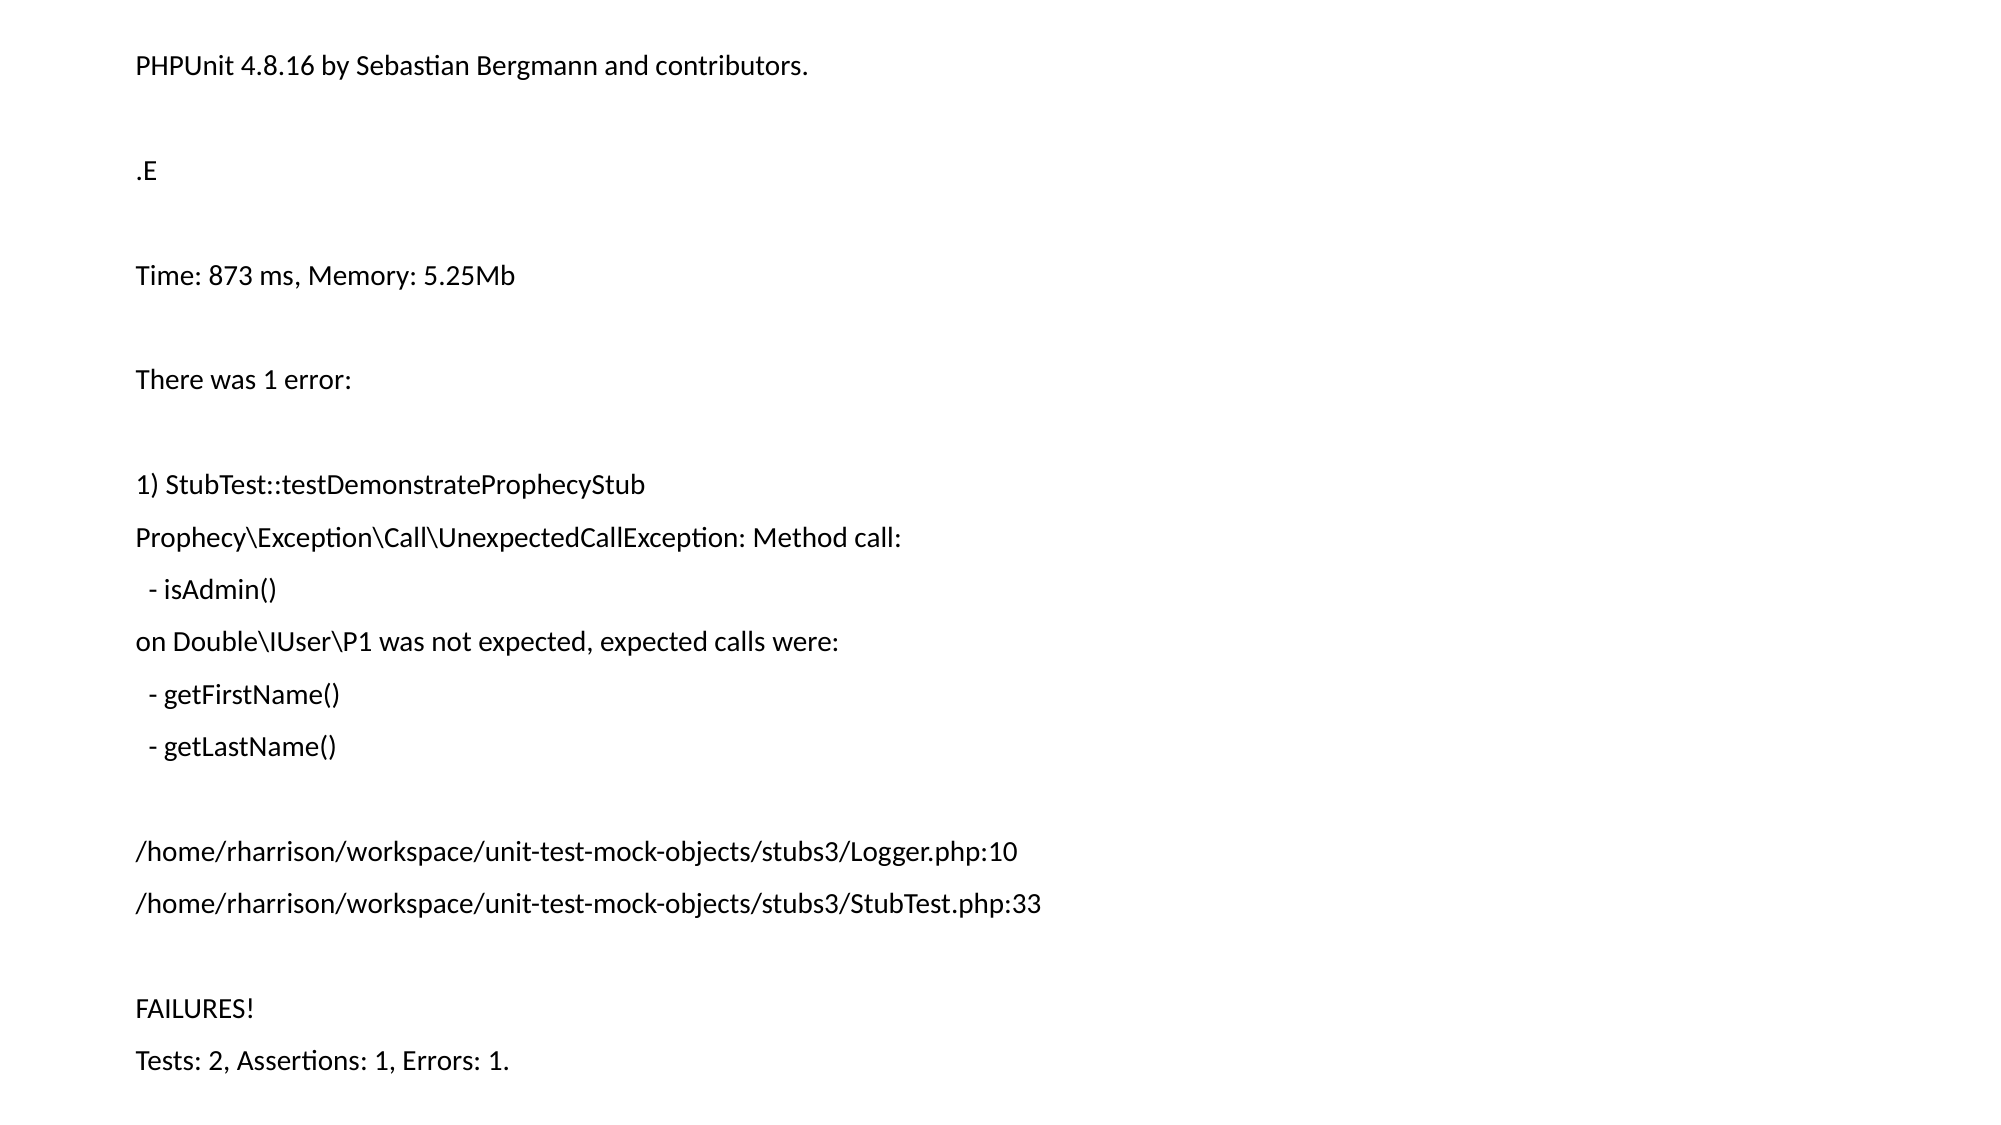

# PHPUnit 4.8.16 by Sebastian Bergmann and contributors.
.E
Time: 873 ms, Memory: 5.25Mb
There was 1 error:
1) StubTest::testDemonstrateProphecyStub
Prophecy\Exception\Call\UnexpectedCallException: Method call:
 - isAdmin()
on Double\IUser\P1 was not expected, expected calls were:
 - getFirstName()
 - getLastName()
/home/rharrison/workspace/unit-test-mock-objects/stubs3/Logger.php:10
/home/rharrison/workspace/unit-test-mock-objects/stubs3/StubTest.php:33
FAILURES!
Tests: 2, Assertions: 1, Errors: 1.